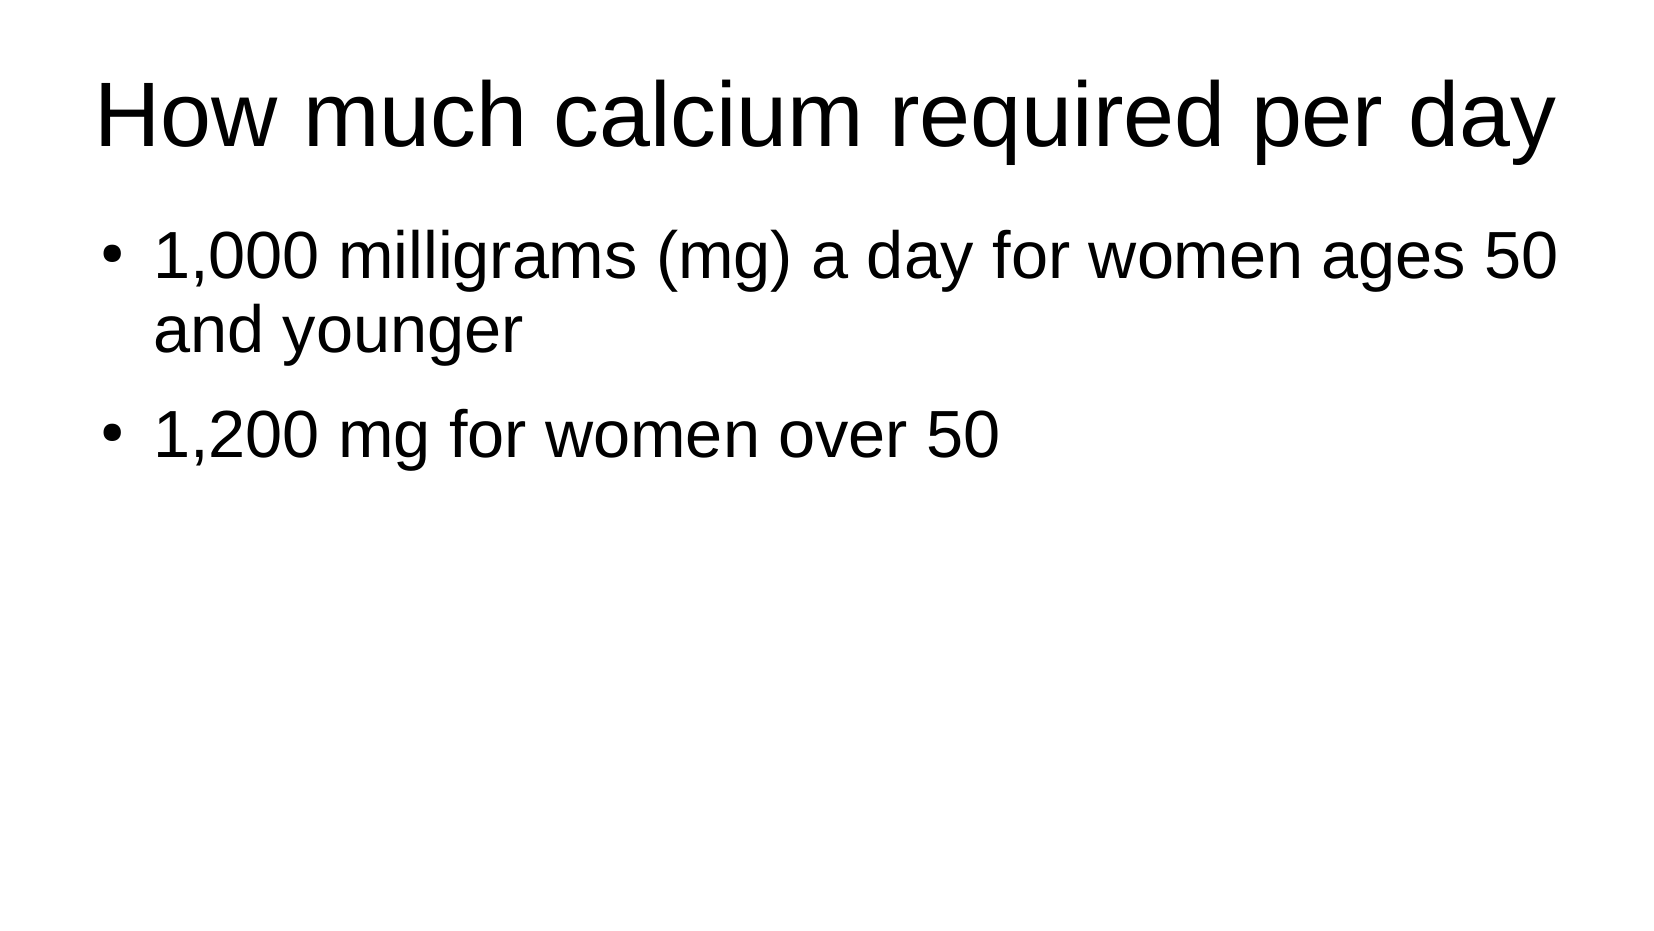

# How much calcium required per day
1,000 milligrams (mg) a day for women ages 50 and younger
1,200 mg for women over 50